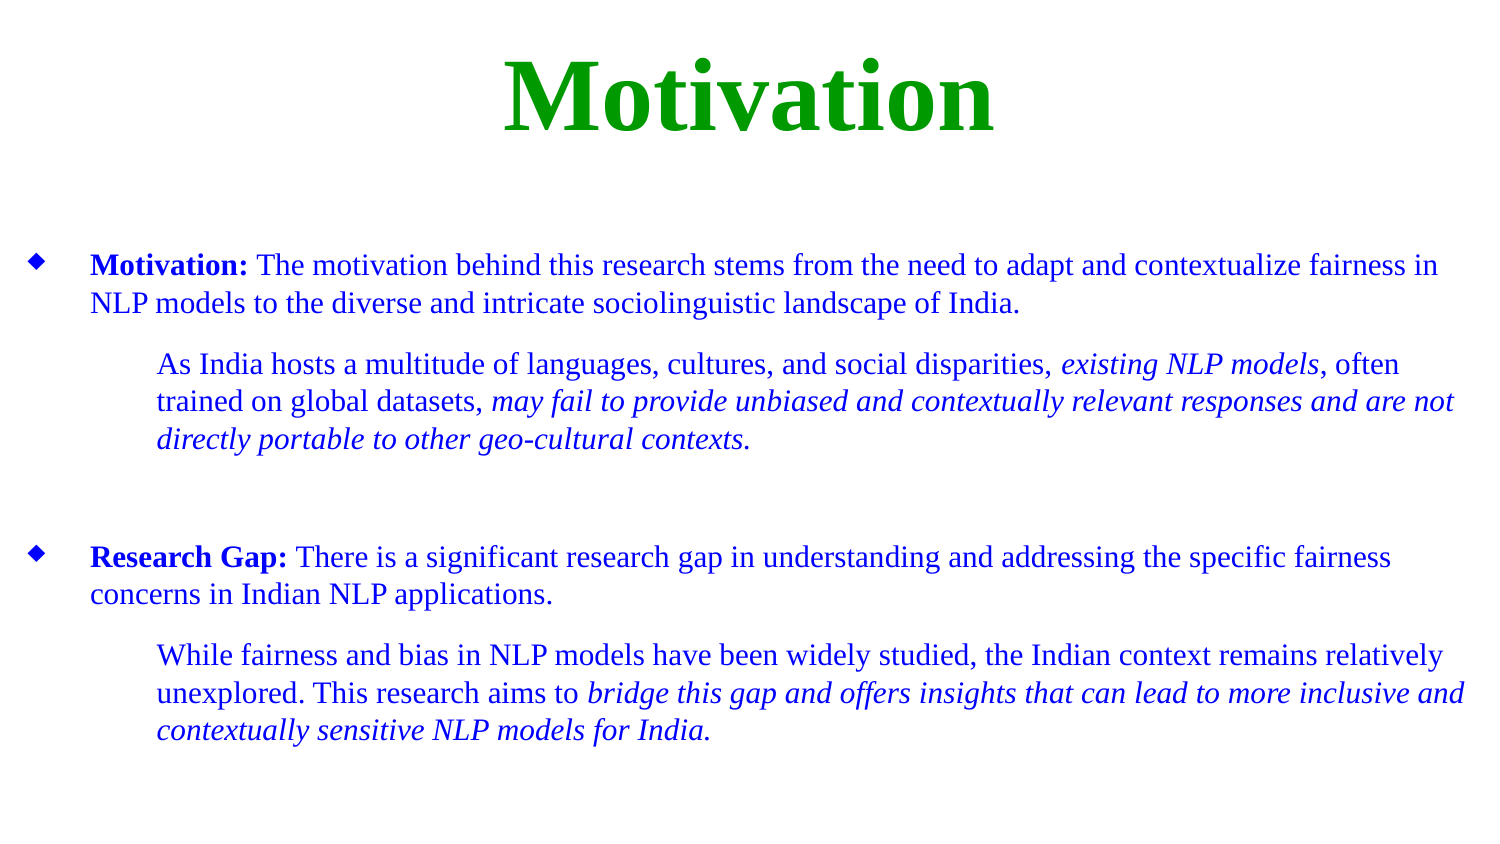

# Motivation
Motivation: The motivation behind this research stems from the need to adapt and contextualize fairness in NLP models to the diverse and intricate sociolinguistic landscape of India.
As India hosts a multitude of languages, cultures, and social disparities, existing NLP models, often trained on global datasets, may fail to provide unbiased and contextually relevant responses and are not directly portable to other geo-cultural contexts.
Research Gap: There is a significant research gap in understanding and addressing the specific fairness concerns in Indian NLP applications.
While fairness and bias in NLP models have been widely studied, the Indian context remains relatively unexplored. This research aims to bridge this gap and offers insights that can lead to more inclusive and contextually sensitive NLP models for India.